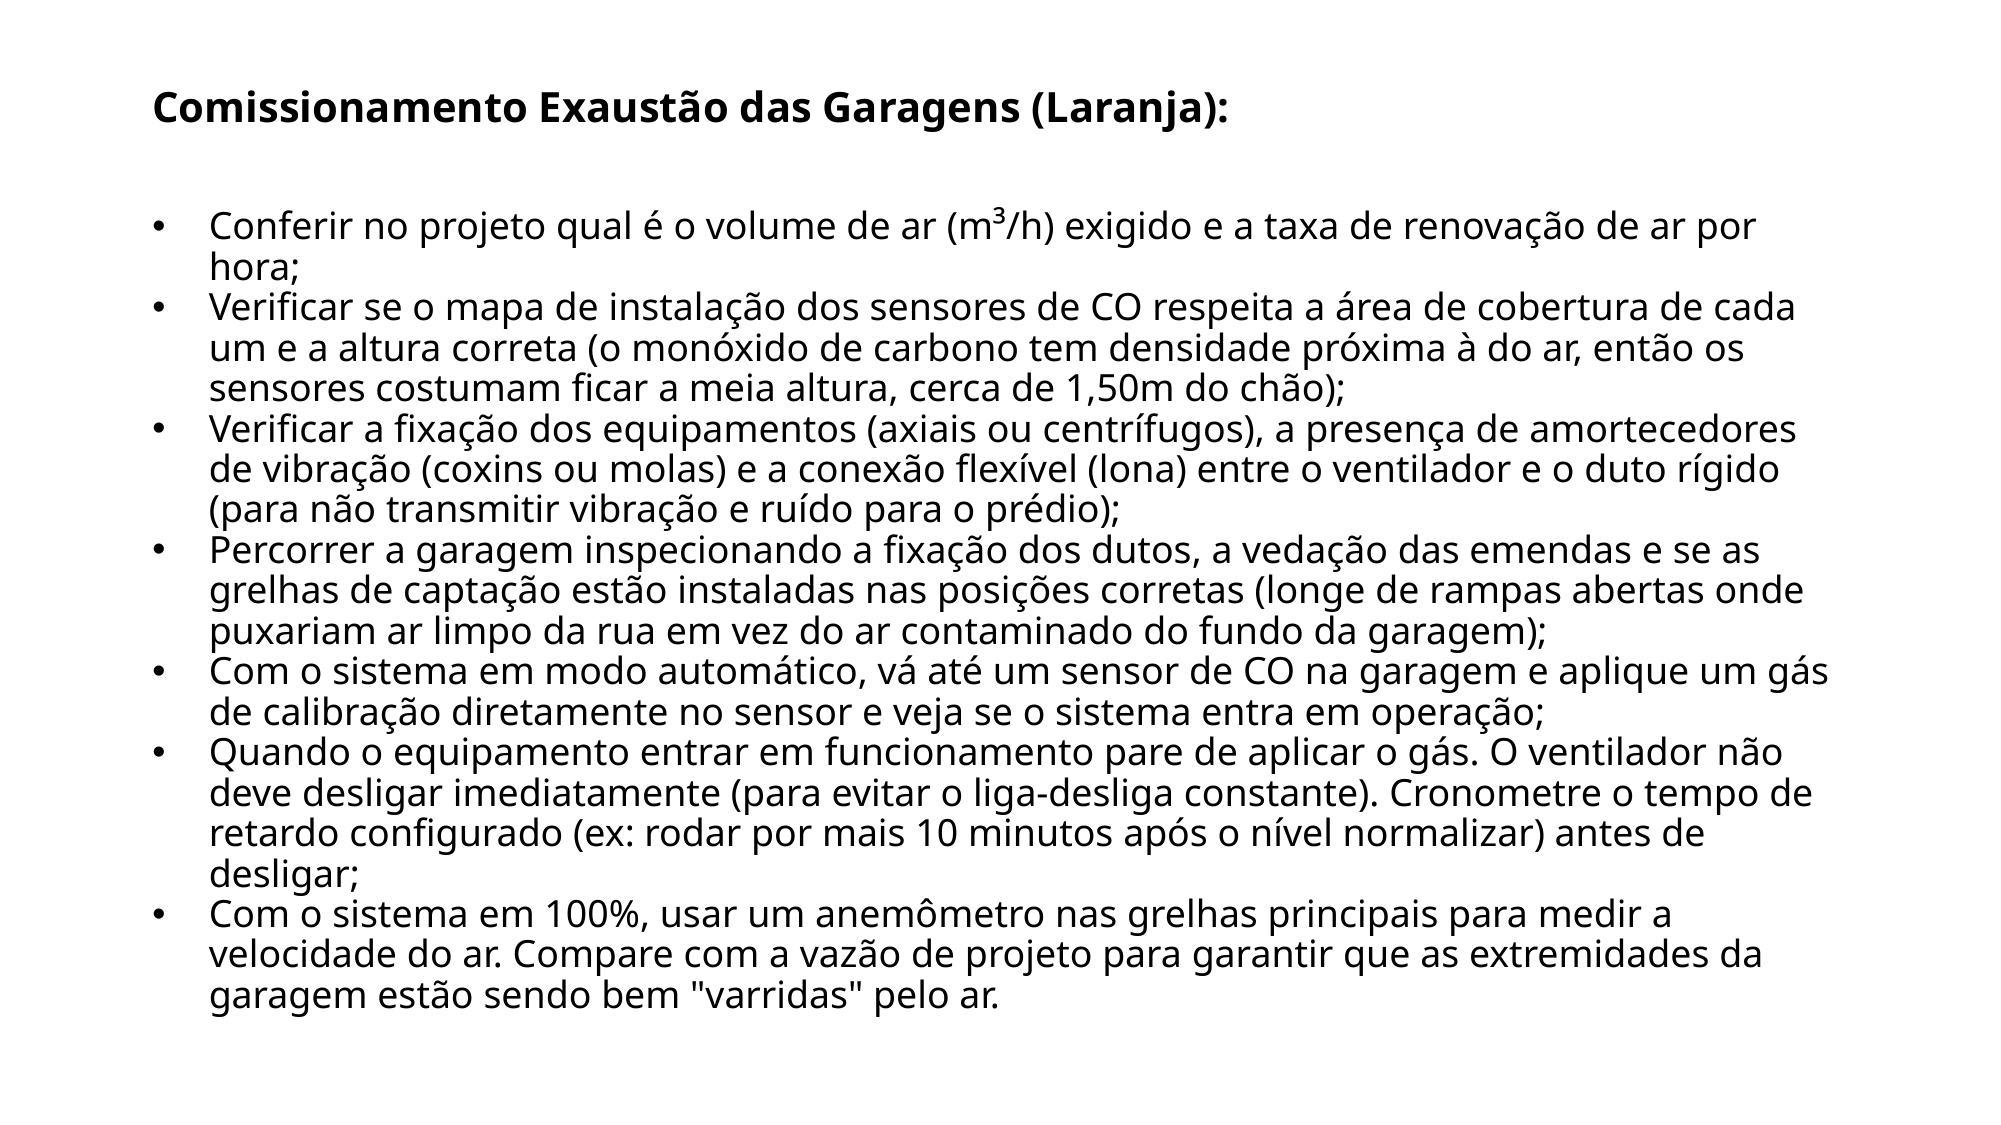

# Comissionamento Exaustão das Garagens (Laranja):
Conferir no projeto qual é o volume de ar (m³/h) exigido e a taxa de renovação de ar por hora;
Verificar se o mapa de instalação dos sensores de CO respeita a área de cobertura de cada um e a altura correta (o monóxido de carbono tem densidade próxima à do ar, então os sensores costumam ficar a meia altura, cerca de 1,50m do chão);
Verificar a fixação dos equipamentos (axiais ou centrífugos), a presença de amortecedores de vibração (coxins ou molas) e a conexão flexível (lona) entre o ventilador e o duto rígido (para não transmitir vibração e ruído para o prédio);
Percorrer a garagem inspecionando a fixação dos dutos, a vedação das emendas e se as grelhas de captação estão instaladas nas posições corretas (longe de rampas abertas onde puxariam ar limpo da rua em vez do ar contaminado do fundo da garagem);
Com o sistema em modo automático, vá até um sensor de CO na garagem e aplique um gás de calibração diretamente no sensor e veja se o sistema entra em operação;
Quando o equipamento entrar em funcionamento pare de aplicar o gás. O ventilador não deve desligar imediatamente (para evitar o liga-desliga constante). Cronometre o tempo de retardo configurado (ex: rodar por mais 10 minutos após o nível normalizar) antes de desligar;
Com o sistema em 100%, usar um anemômetro nas grelhas principais para medir a velocidade do ar. Compare com a vazão de projeto para garantir que as extremidades da garagem estão sendo bem "varridas" pelo ar.